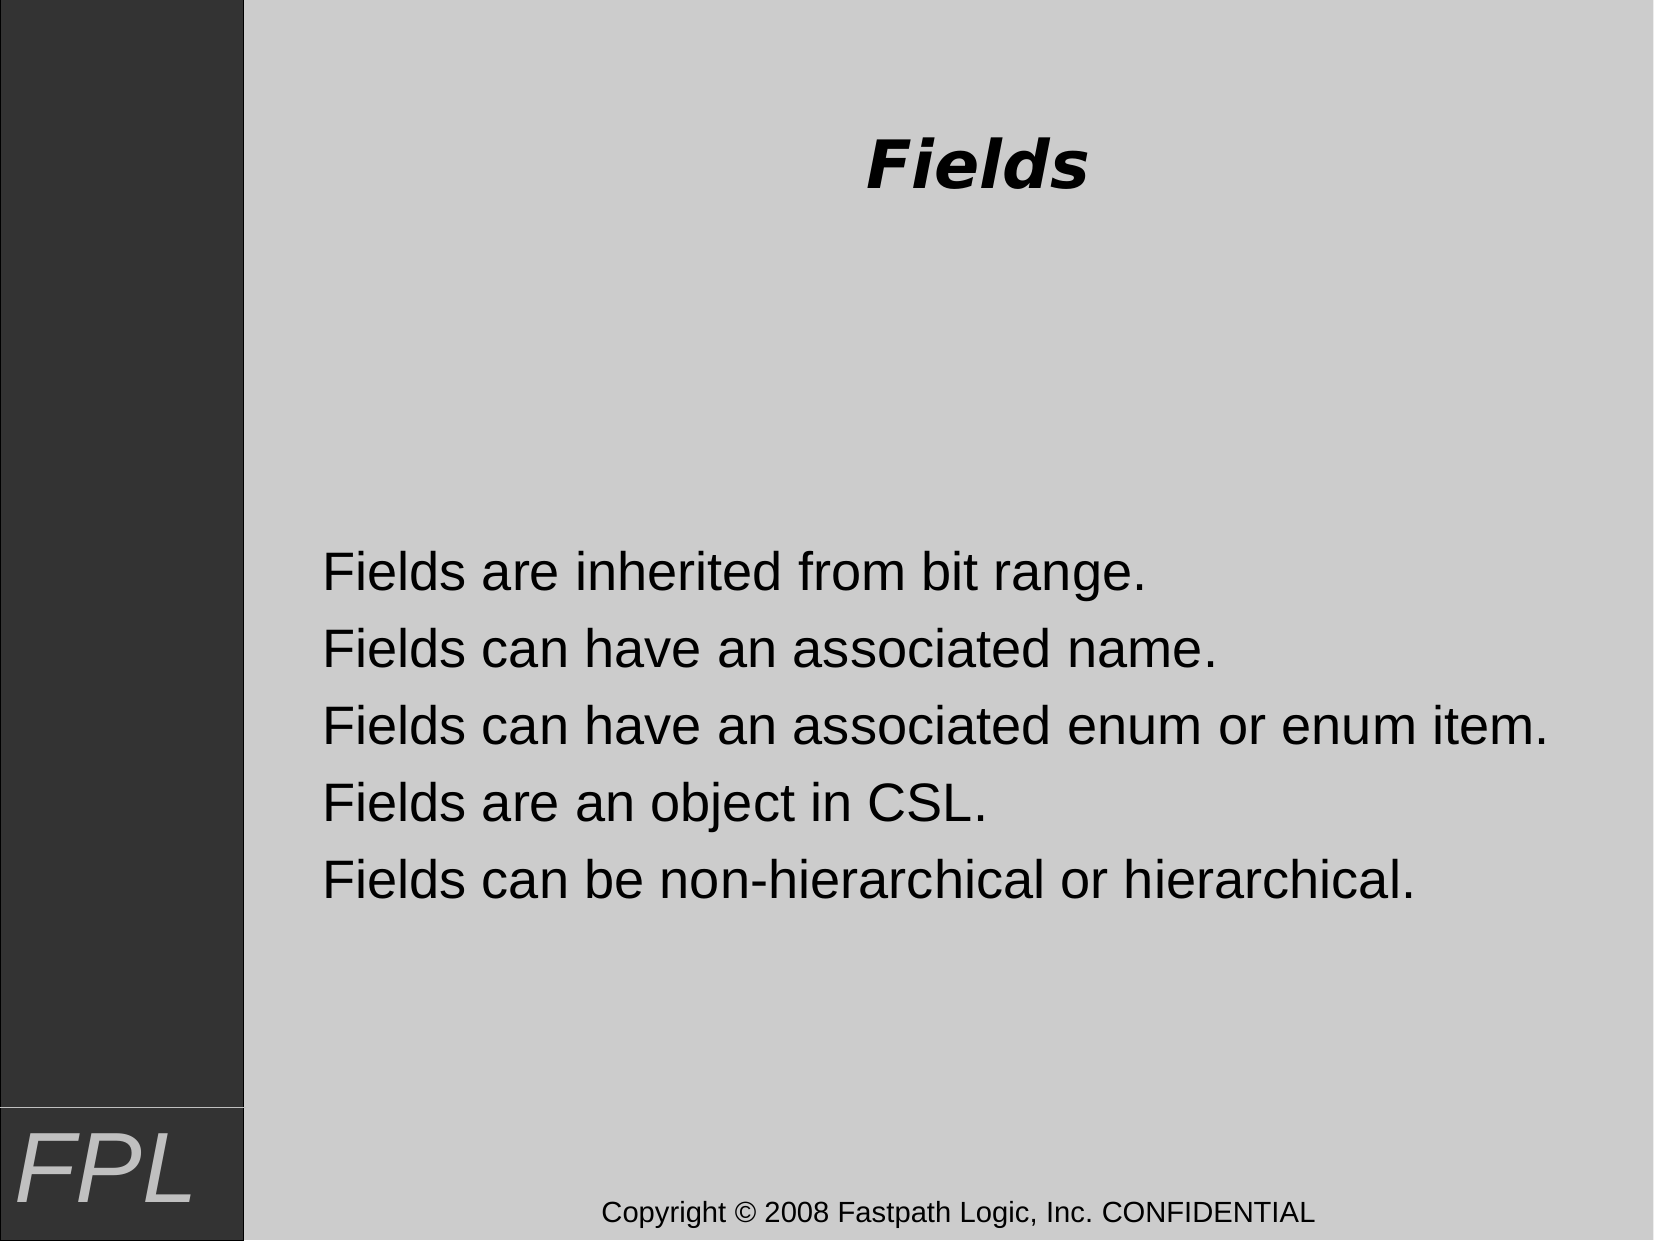

# Fields
Fields are inherited from bit range.
Fields can have an associated name.
Fields can have an associated enum or enum item.
Fields are an object in CSL.
Fields can be non-hierarchical or hierarchical.